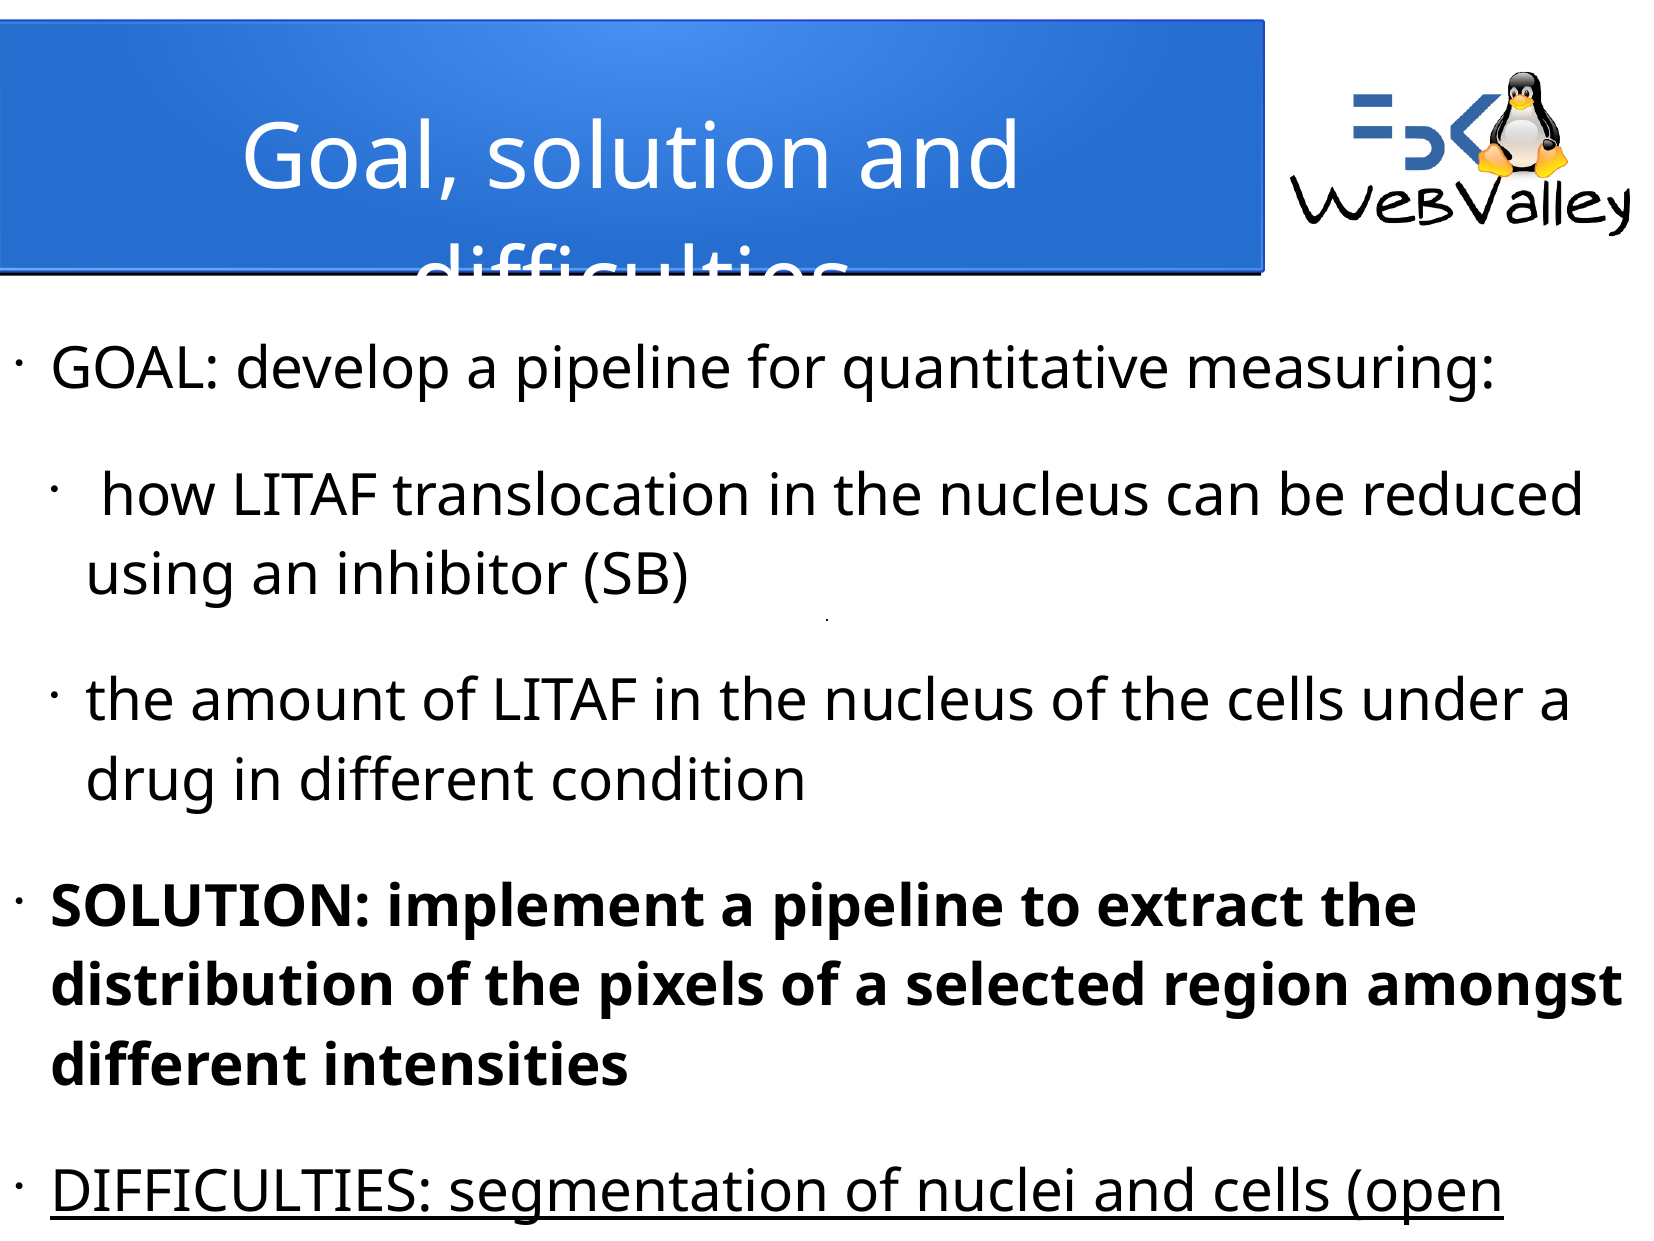

Goal, solution and difficulties
GOAL: develop a pipeline for quantitative measuring:
 how LITAF translocation in the nucleus can be reduced using an inhibitor (SB)
the amount of LITAF in the nucleus of the cells under a drug in different condition
SOLUTION: implement a pipeline to extract the distribution of the pixels of a selected region amongst different intensities
DIFFICULTIES: segmentation of nuclei and cells (open problem in image analysis field!)